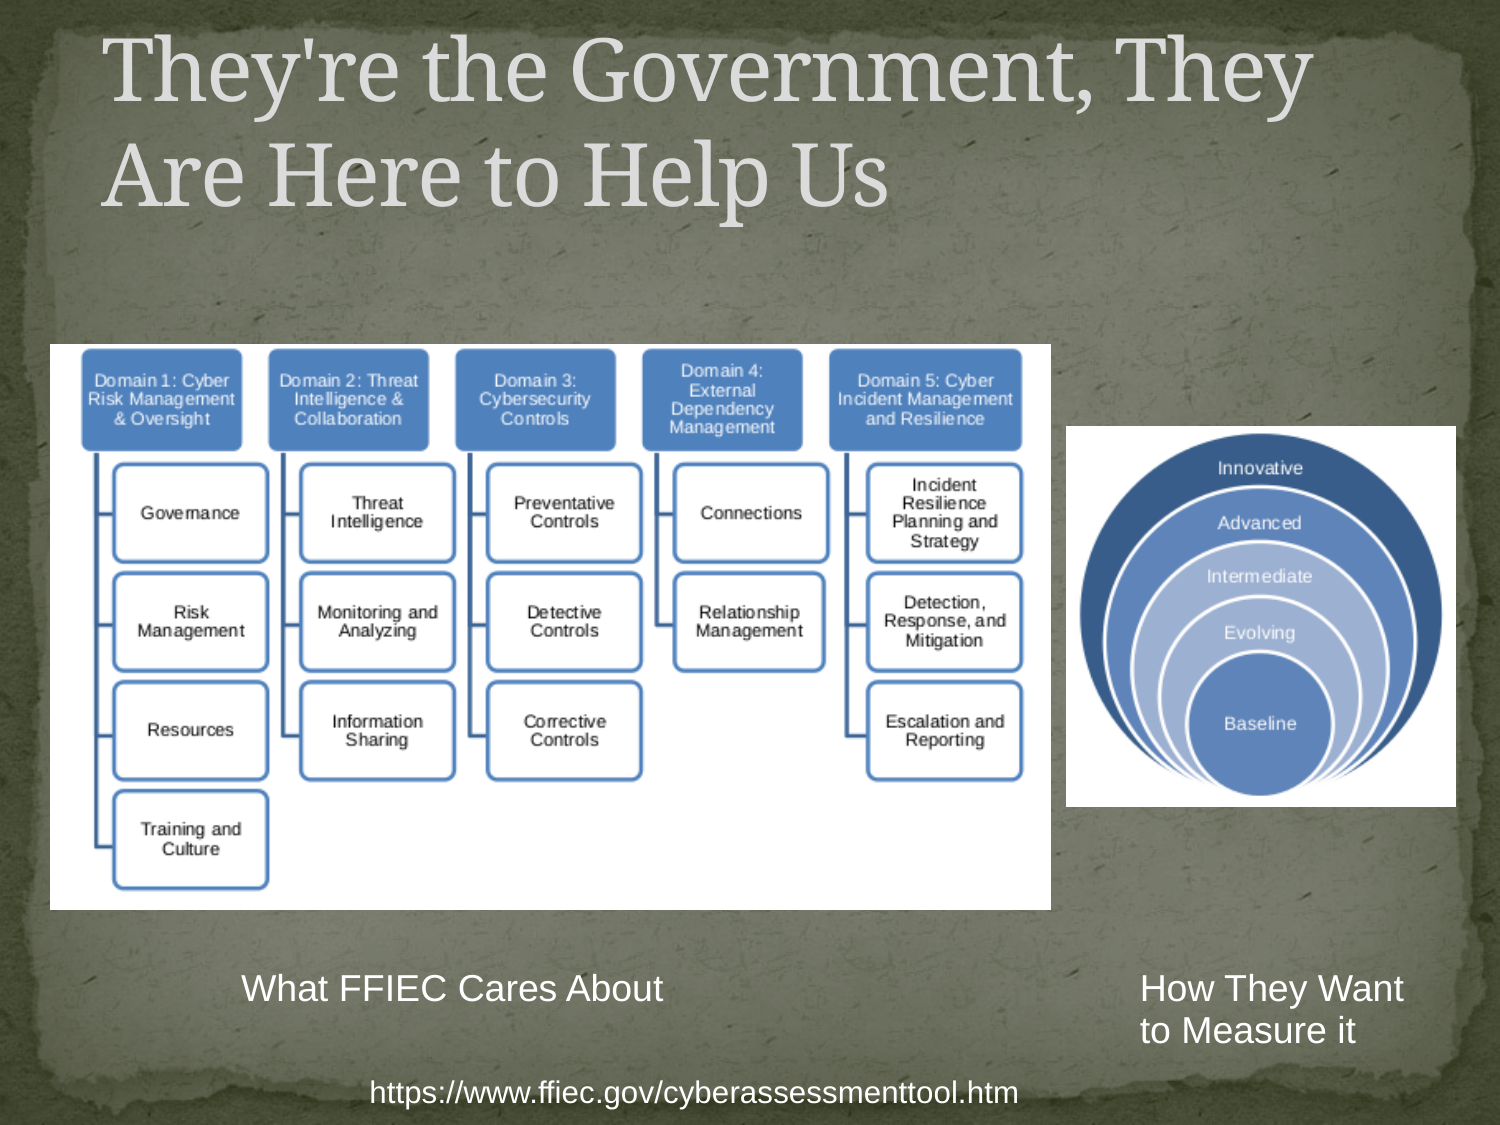

# They're the Government, They Are Here to Help Us
What FFIEC Cares About
How They Want to Measure it
https://www.ffiec.gov/cyberassessmenttool.htm